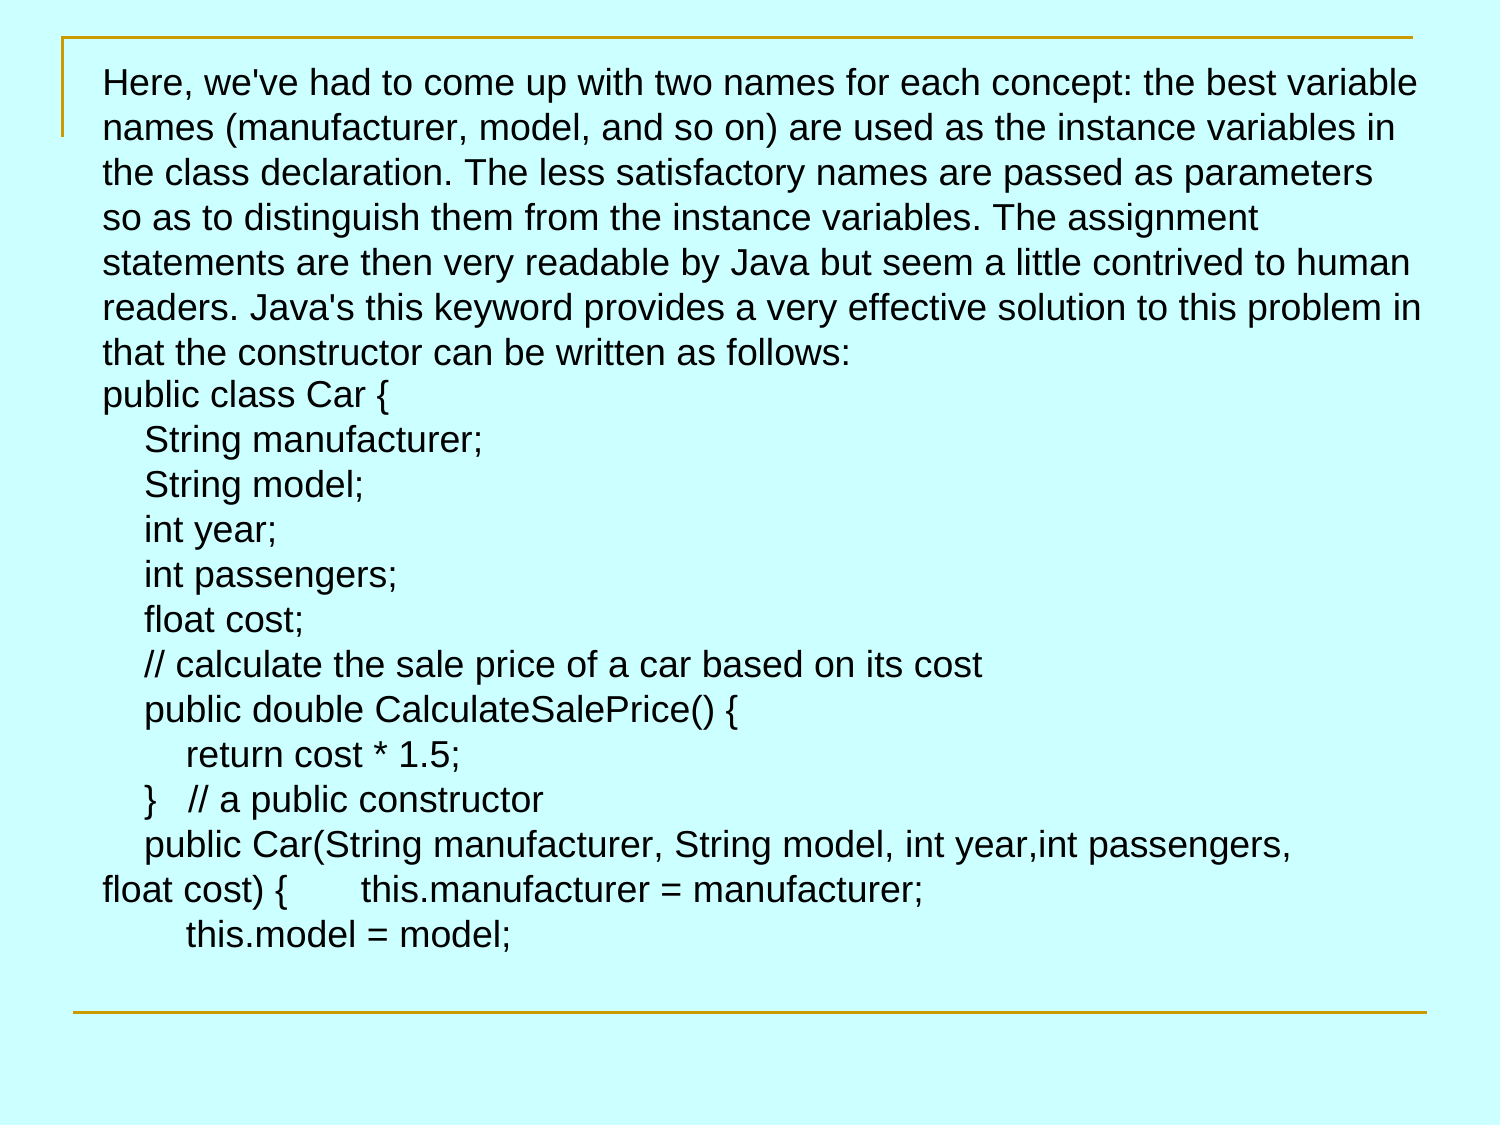

Here, we've had to come up with two names for each concept: the best variable names (manufacturer, model, and so on) are used as the instance variables in the class declaration. The less satisfactory names are passed as parameters so as to distinguish them from the instance variables. The assignment statements are then very readable by Java but seem a little contrived to human readers. Java's this keyword provides a very effective solution to this problem in that the constructor can be written as follows:
public class Car {
    String manufacturer;
    String model;
    int year;
    int passengers;
    float cost;
    // calculate the sale price of a car based on its cost
    public double CalculateSalePrice() {
        return cost * 1.5;
    }   // a public constructor
    public Car(String manufacturer, String model, int year,int passengers, float cost) {       this.manufacturer = manufacturer;
        this.model = model;